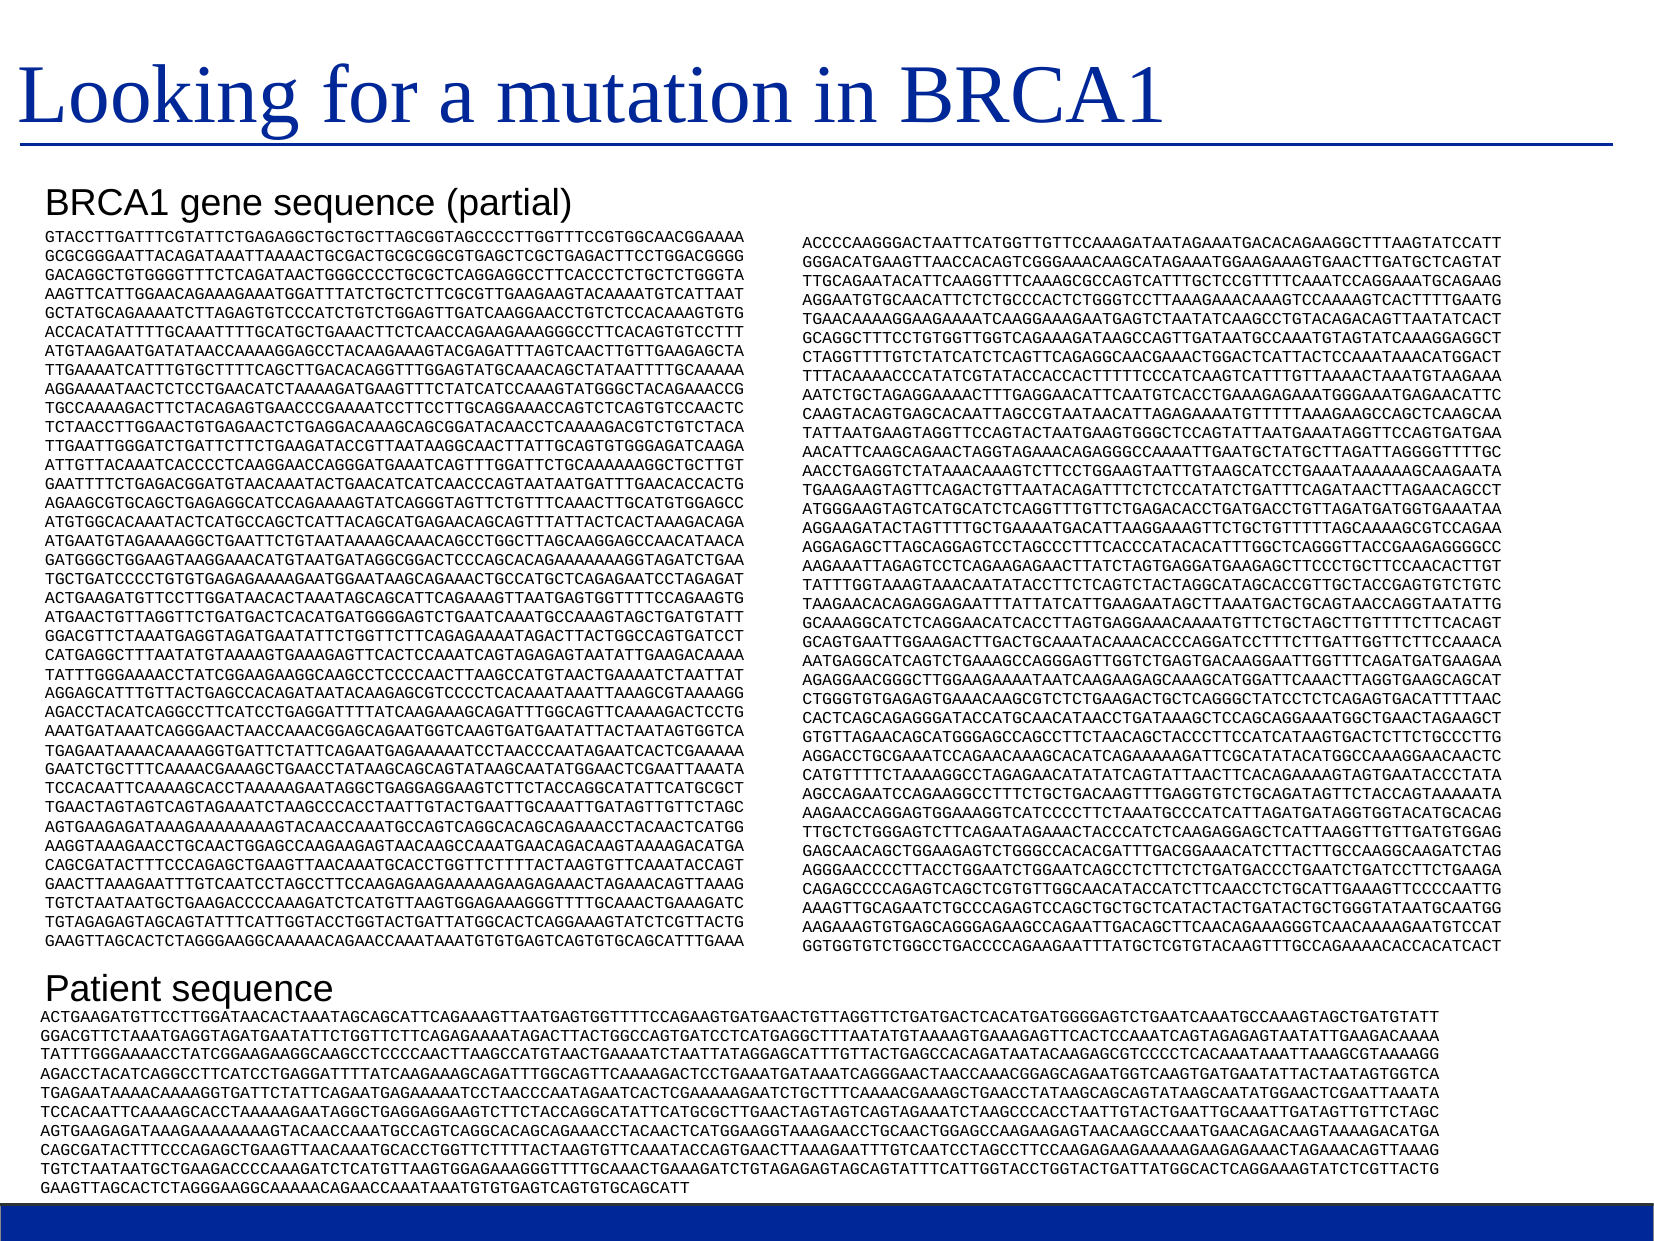

# Looking for a mutation in BRCA1
BRCA1 gene sequence (partial)
GTACCTTGATTTCGTATTCTGAGAGGCTGCTGCTTAGCGGTAGCCCCTTGGTTTCCGTGGCAACGGAAAA
GCGCGGGAATTACAGATAAATTAAAACTGCGACTGCGCGGCGTGAGCTCGCTGAGACTTCCTGGACGGGG
GACAGGCTGTGGGGTTTCTCAGATAACTGGGCCCCTGCGCTCAGGAGGCCTTCACCCTCTGCTCTGGGTA
AAGTTCATTGGAACAGAAAGAAATGGATTTATCTGCTCTTCGCGTTGAAGAAGTACAAAATGTCATTAAT
GCTATGCAGAAAATCTTAGAGTGTCCCATCTGTCTGGAGTTGATCAAGGAACCTGTCTCCACAAAGTGTG
ACCACATATTTTGCAAATTTTGCATGCTGAAACTTCTCAACCAGAAGAAAGGGCCTTCACAGTGTCCTTT
ATGTAAGAATGATATAACCAAAAGGAGCCTACAAGAAAGTACGAGATTTAGTCAACTTGTTGAAGAGCTA
TTGAAAATCATTTGTGCTTTTCAGCTTGACACAGGTTTGGAGTATGCAAACAGCTATAATTTTGCAAAAA
AGGAAAATAACTCTCCTGAACATCTAAAAGATGAAGTTTCTATCATCCAAAGTATGGGCTACAGAAACCG
TGCCAAAAGACTTCTACAGAGTGAACCCGAAAATCCTTCCTTGCAGGAAACCAGTCTCAGTGTCCAACTC
TCTAACCTTGGAACTGTGAGAACTCTGAGGACAAAGCAGCGGATACAACCTCAAAAGACGTCTGTCTACA
TTGAATTGGGATCTGATTCTTCTGAAGATACCGTTAATAAGGCAACTTATTGCAGTGTGGGAGATCAAGA
ATTGTTACAAATCACCCCTCAAGGAACCAGGGATGAAATCAGTTTGGATTCTGCAAAAAAGGCTGCTTGT
GAATTTTCTGAGACGGATGTAACAAATACTGAACATCATCAACCCAGTAATAATGATTTGAACACCACTG
AGAAGCGTGCAGCTGAGAGGCATCCAGAAAAGTATCAGGGTAGTTCTGTTTCAAACTTGCATGTGGAGCC
ATGTGGCACAAATACTCATGCCAGCTCATTACAGCATGAGAACAGCAGTTTATTACTCACTAAAGACAGA
ATGAATGTAGAAAAGGCTGAATTCTGTAATAAAAGCAAACAGCCTGGCTTAGCAAGGAGCCAACATAACA
GATGGGCTGGAAGTAAGGAAACATGTAATGATAGGCGGACTCCCAGCACAGAAAAAAAGGTAGATCTGAA
TGCTGATCCCCTGTGTGAGAGAAAAGAATGGAATAAGCAGAAACTGCCATGCTCAGAGAATCCTAGAGAT
ACTGAAGATGTTCCTTGGATAACACTAAATAGCAGCATTCAGAAAGTTAATGAGTGGTTTTCCAGAAGTG
ATGAACTGTTAGGTTCTGATGACTCACATGATGGGGAGTCTGAATCAAATGCCAAAGTAGCTGATGTATT
GGACGTTCTAAATGAGGTAGATGAATATTCTGGTTCTTCAGAGAAAATAGACTTACTGGCCAGTGATCCT
CATGAGGCTTTAATATGTAAAAGTGAAAGAGTTCACTCCAAATCAGTAGAGAGTAATATTGAAGACAAAA
TATTTGGGAAAACCTATCGGAAGAAGGCAAGCCTCCCCAACTTAAGCCATGTAACTGAAAATCTAATTAT
AGGAGCATTTGTTACTGAGCCACAGATAATACAAGAGCGTCCCCTCACAAATAAATTAAAGCGTAAAAGG
AGACCTACATCAGGCCTTCATCCTGAGGATTTTATCAAGAAAGCAGATTTGGCAGTTCAAAAGACTCCTG
AAATGATAAATCAGGGAACTAACCAAACGGAGCAGAATGGTCAAGTGATGAATATTACTAATAGTGGTCA
TGAGAATAAAACAAAAGGTGATTCTATTCAGAATGAGAAAAATCCTAACCCAATAGAATCACTCGAAAAA
GAATCTGCTTTCAAAACGAAAGCTGAACCTATAAGCAGCAGTATAAGCAATATGGAACTCGAATTAAATA
TCCACAATTCAAAAGCACCTAAAAAGAATAGGCTGAGGAGGAAGTCTTCTACCAGGCATATTCATGCGCT
TGAACTAGTAGTCAGTAGAAATCTAAGCCCACCTAATTGTACTGAATTGCAAATTGATAGTTGTTCTAGC
AGTGAAGAGATAAAGAAAAAAAAGTACAACCAAATGCCAGTCAGGCACAGCAGAAACCTACAACTCATGG
AAGGTAAAGAACCTGCAACTGGAGCCAAGAAGAGTAACAAGCCAAATGAACAGACAAGTAAAAGACATGA
CAGCGATACTTTCCCAGAGCTGAAGTTAACAAATGCACCTGGTTCTTTTACTAAGTGTTCAAATACCAGT
GAACTTAAAGAATTTGTCAATCCTAGCCTTCCAAGAGAAGAAAAAGAAGAGAAACTAGAAACAGTTAAAG
TGTCTAATAATGCTGAAGACCCCAAAGATCTCATGTTAAGTGGAGAAAGGGTTTTGCAAACTGAAAGATC
TGTAGAGAGTAGCAGTATTTCATTGGTACCTGGTACTGATTATGGCACTCAGGAAAGTATCTCGTTACTG
GAAGTTAGCACTCTAGGGAAGGCAAAAACAGAACCAAATAAATGTGTGAGTCAGTGTGCAGCATTTGAAA
ACCCCAAGGGACTAATTCATGGTTGTTCCAAAGATAATAGAAATGACACAGAAGGCTTTAAGTATCCATT
GGGACATGAAGTTAACCACAGTCGGGAAACAAGCATAGAAATGGAAGAAAGTGAACTTGATGCTCAGTAT
TTGCAGAATACATTCAAGGTTTCAAAGCGCCAGTCATTTGCTCCGTTTTCAAATCCAGGAAATGCAGAAG
AGGAATGTGCAACATTCTCTGCCCACTCTGGGTCCTTAAAGAAACAAAGTCCAAAAGTCACTTTTGAATG
TGAACAAAAGGAAGAAAATCAAGGAAAGAATGAGTCTAATATCAAGCCTGTACAGACAGTTAATATCACT
GCAGGCTTTCCTGTGGTTGGTCAGAAAGATAAGCCAGTTGATAATGCCAAATGTAGTATCAAAGGAGGCT
CTAGGTTTTGTCTATCATCTCAGTTCAGAGGCAACGAAACTGGACTCATTACTCCAAATAAACATGGACT
TTTACAAAACCCATATCGTATACCACCACTTTTTCCCATCAAGTCATTTGTTAAAACTAAATGTAAGAAA
AATCTGCTAGAGGAAAACTTTGAGGAACATTCAATGTCACCTGAAAGAGAAATGGGAAATGAGAACATTC
CAAGTACAGTGAGCACAATTAGCCGTAATAACATTAGAGAAAATGTTTTTAAAGAAGCCAGCTCAAGCAA
TATTAATGAAGTAGGTTCCAGTACTAATGAAGTGGGCTCCAGTATTAATGAAATAGGTTCCAGTGATGAA
AACATTCAAGCAGAACTAGGTAGAAACAGAGGGCCAAAATTGAATGCTATGCTTAGATTAGGGGTTTTGC
AACCTGAGGTCTATAAACAAAGTCTTCCTGGAAGTAATTGTAAGCATCCTGAAATAAAAAAGCAAGAATA
TGAAGAAGTAGTTCAGACTGTTAATACAGATTTCTCTCCATATCTGATTTCAGATAACTTAGAACAGCCT
ATGGGAAGTAGTCATGCATCTCAGGTTTGTTCTGAGACACCTGATGACCTGTTAGATGATGGTGAAATAA
AGGAAGATACTAGTTTTGCTGAAAATGACATTAAGGAAAGTTCTGCTGTTTTTAGCAAAAGCGTCCAGAA
AGGAGAGCTTAGCAGGAGTCCTAGCCCTTTCACCCATACACATTTGGCTCAGGGTTACCGAAGAGGGGCC
AAGAAATTAGAGTCCTCAGAAGAGAACTTATCTAGTGAGGATGAAGAGCTTCCCTGCTTCCAACACTTGT
TATTTGGTAAAGTAAACAATATACCTTCTCAGTCTACTAGGCATAGCACCGTTGCTACCGAGTGTCTGTC
TAAGAACACAGAGGAGAATTTATTATCATTGAAGAATAGCTTAAATGACTGCAGTAACCAGGTAATATTG
GCAAAGGCATCTCAGGAACATCACCTTAGTGAGGAAACAAAATGTTCTGCTAGCTTGTTTTCTTCACAGT
GCAGTGAATTGGAAGACTTGACTGCAAATACAAACACCCAGGATCCTTTCTTGATTGGTTCTTCCAAACA
AATGAGGCATCAGTCTGAAAGCCAGGGAGTTGGTCTGAGTGACAAGGAATTGGTTTCAGATGATGAAGAA
AGAGGAACGGGCTTGGAAGAAAATAATCAAGAAGAGCAAAGCATGGATTCAAACTTAGGTGAAGCAGCAT
CTGGGTGTGAGAGTGAAACAAGCGTCTCTGAAGACTGCTCAGGGCTATCCTCTCAGAGTGACATTTTAAC
CACTCAGCAGAGGGATACCATGCAACATAACCTGATAAAGCTCCAGCAGGAAATGGCTGAACTAGAAGCT
GTGTTAGAACAGCATGGGAGCCAGCCTTCTAACAGCTACCCTTCCATCATAAGTGACTCTTCTGCCCTTG
AGGACCTGCGAAATCCAGAACAAAGCACATCAGAAAAAGATTCGCATATACATGGCCAAAGGAACAACTC
CATGTTTTCTAAAAGGCCTAGAGAACATATATCAGTATTAACTTCACAGAAAAGTAGTGAATACCCTATA
AGCCAGAATCCAGAAGGCCTTTCTGCTGACAAGTTTGAGGTGTCTGCAGATAGTTCTACCAGTAAAAATA
AAGAACCAGGAGTGGAAAGGTCATCCCCTTCTAAATGCCCATCATTAGATGATAGGTGGTACATGCACAG
TTGCTCTGGGAGTCTTCAGAATAGAAACTACCCATCTCAAGAGGAGCTCATTAAGGTTGTTGATGTGGAG
GAGCAACAGCTGGAAGAGTCTGGGCCACACGATTTGACGGAAACATCTTACTTGCCAAGGCAAGATCTAG
AGGGAACCCCTTACCTGGAATCTGGAATCAGCCTCTTCTCTGATGACCCTGAATCTGATCCTTCTGAAGA
CAGAGCCCCAGAGTCAGCTCGTGTTGGCAACATACCATCTTCAACCTCTGCATTGAAAGTTCCCCAATTG
AAAGTTGCAGAATCTGCCCAGAGTCCAGCTGCTGCTCATACTACTGATACTGCTGGGTATAATGCAATGG
AAGAAAGTGTGAGCAGGGAGAAGCCAGAATTGACAGCTTCAACAGAAAGGGTCAACAAAAGAATGTCCAT
GGTGGTGTCTGGCCTGACCCCAGAAGAATTTATGCTCGTGTACAAGTTTGCCAGAAAACACCACATCACT
Patient sequence
ACTGAAGATGTTCCTTGGATAACACTAAATAGCAGCATTCAGAAAGTTAATGAGTGGTTTTCCAGAAGTGATGAACTGTTAGGTTCTGATGACTCACATGATGGGGAGTCTGAATCAAATGCCAAAGTAGCTGATGTATT
GGACGTTCTAAATGAGGTAGATGAATATTCTGGTTCTTCAGAGAAAATAGACTTACTGGCCAGTGATCCTCATGAGGCTTTAATATGTAAAAGTGAAAGAGTTCACTCCAAATCAGTAGAGAGTAATATTGAAGACAAAA
TATTTGGGAAAACCTATCGGAAGAAGGCAAGCCTCCCCAACTTAAGCCATGTAACTGAAAATCTAATTATAGGAGCATTTGTTACTGAGCCACAGATAATACAAGAGCGTCCCCTCACAAATAAATTAAAGCGTAAAAGG
AGACCTACATCAGGCCTTCATCCTGAGGATTTTATCAAGAAAGCAGATTTGGCAGTTCAAAAGACTCCTGAAATGATAAATCAGGGAACTAACCAAACGGAGCAGAATGGTCAAGTGATGAATATTACTAATAGTGGTCA
TGAGAATAAAACAAAAGGTGATTCTATTCAGAATGAGAAAAATCCTAACCCAATAGAATCACTCGAAAAAGAATCTGCTTTCAAAACGAAAGCTGAACCTATAAGCAGCAGTATAAGCAATATGGAACTCGAATTAAATA
TCCACAATTCAAAAGCACCTAAAAAGAATAGGCTGAGGAGGAAGTCTTCTACCAGGCATATTCATGCGCTTGAACTAGTAGTCAGTAGAAATCTAAGCCCACCTAATTGTACTGAATTGCAAATTGATAGTTGTTCTAGC
AGTGAAGAGATAAAGAAAAAAAAGTACAACCAAATGCCAGTCAGGCACAGCAGAAACCTACAACTCATGGAAGGTAAAGAACCTGCAACTGGAGCCAAGAAGAGTAACAAGCCAAATGAACAGACAAGTAAAAGACATGA
CAGCGATACTTTCCCAGAGCTGAAGTTAACAAATGCACCTGGTTCTTTTACTAAGTGTTCAAATACCAGTGAACTTAAAGAATTTGTCAATCCTAGCCTTCCAAGAGAAGAAAAAGAAGAGAAACTAGAAACAGTTAAAG
TGTCTAATAATGCTGAAGACCCCAAAGATCTCATGTTAAGTGGAGAAAGGGTTTTGCAAACTGAAAGATCTGTAGAGAGTAGCAGTATTTCATTGGTACCTGGTACTGATTATGGCACTCAGGAAAGTATCTCGTTACTG
GAAGTTAGCACTCTAGGGAAGGCAAAAACAGAACCAAATAAATGTGTGAGTCAGTGTGCAGCATT